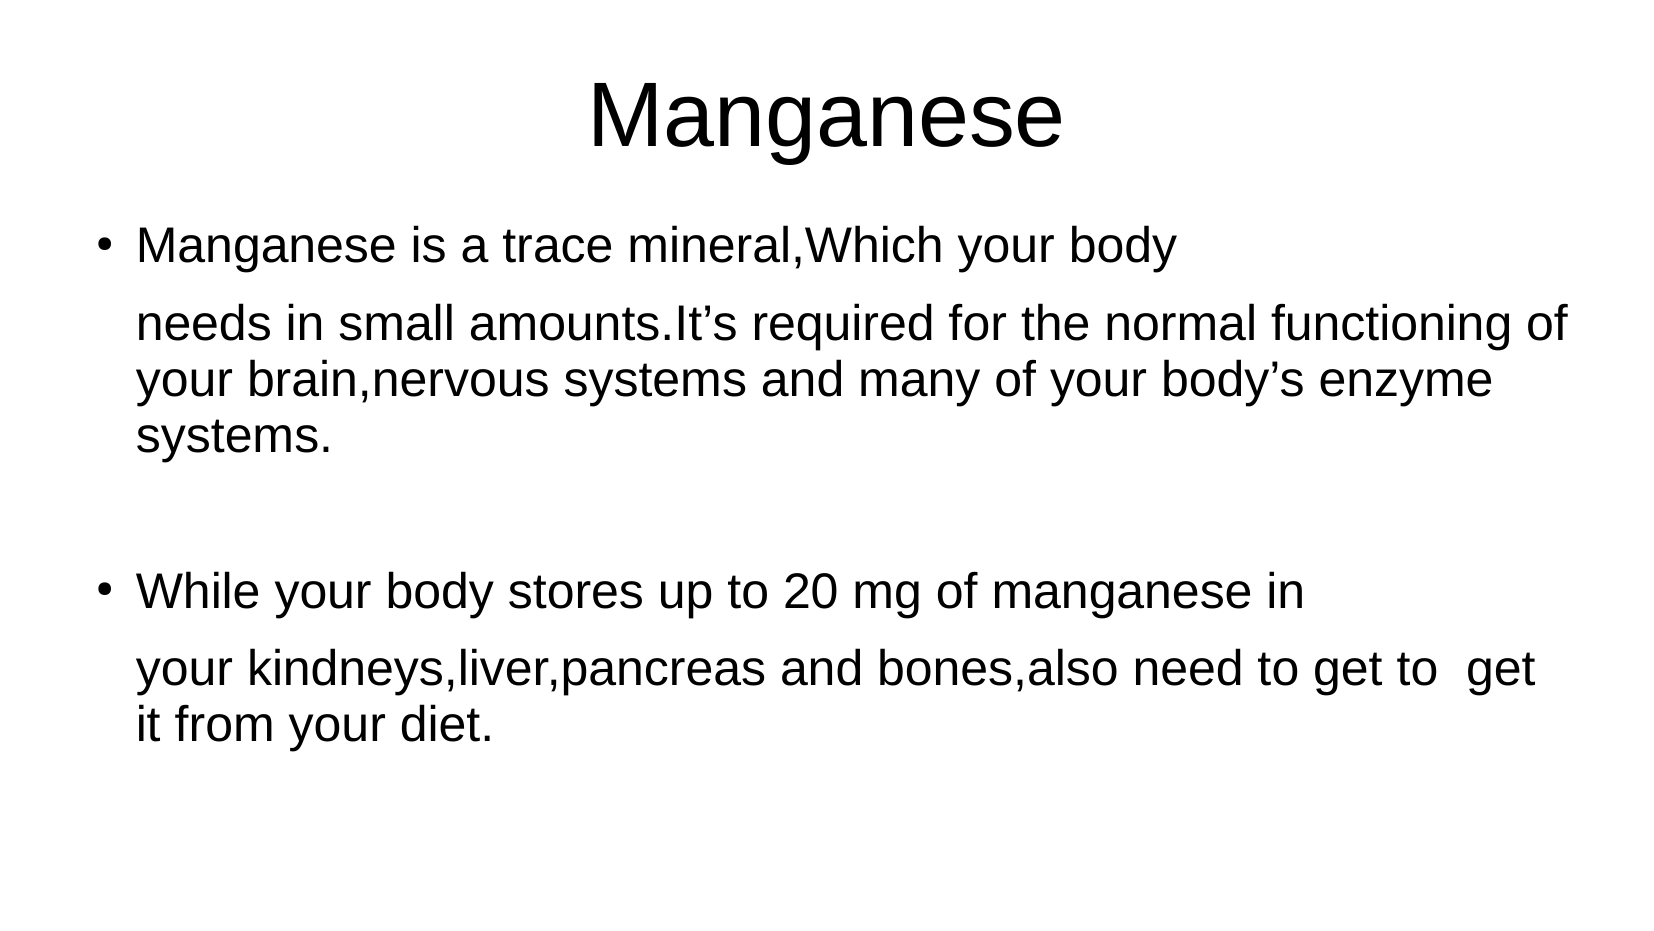

# Manganese
Manganese is a trace mineral,Which your body
needs in small amounts.It’s required for the normal functioning of your brain,nervous systems and many of your body’s enzyme systems.
While your body stores up to 20 mg of manganese in
your kindneys,liver,pancreas and bones,also need to get to get it from your diet.